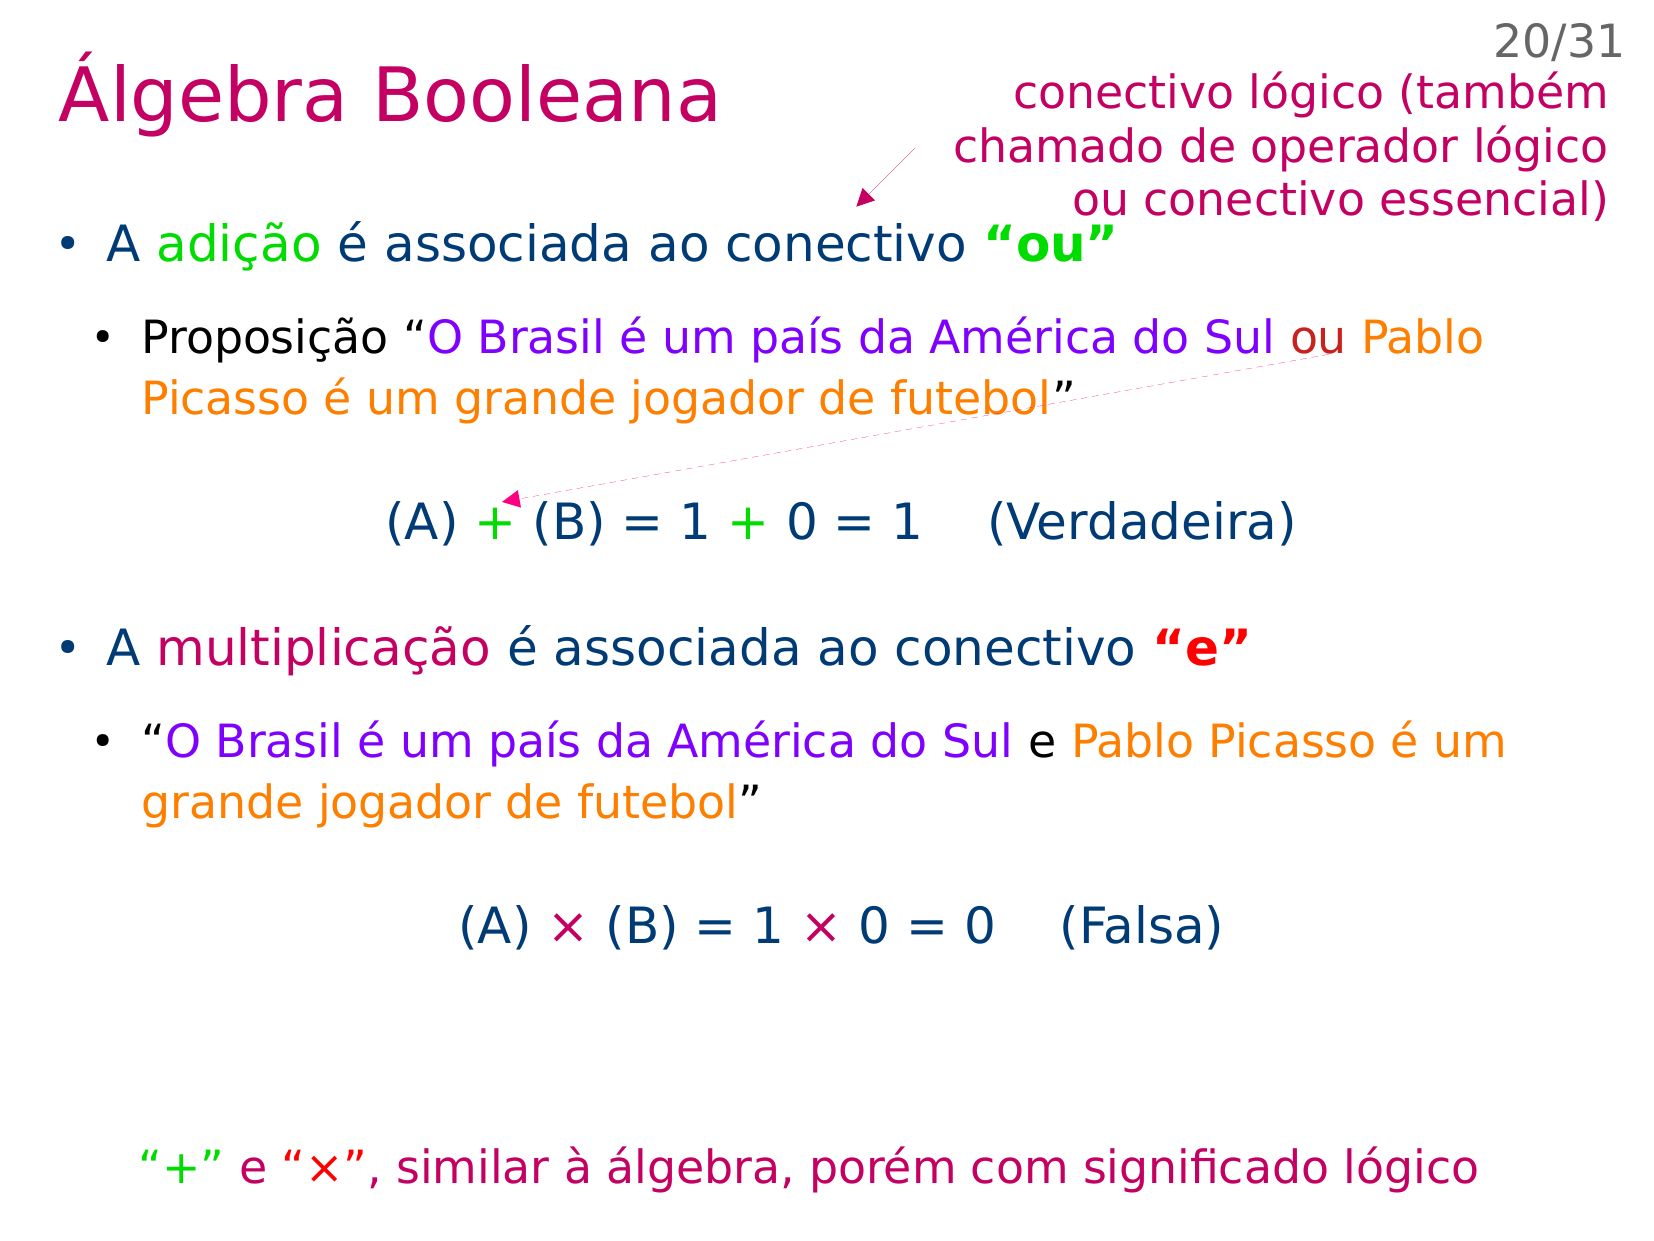

20
# Álgebra Booleana
conectivo lógico (também chamado de operador lógico ou conectivo essencial)
A adição é associada ao conectivo “ou”
Proposição “O Brasil é um país da América do Sul ou Pablo Picasso é um grande jogador de futebol”
(A) + (B) = 1 + 0 = 1 (Verdadeira)
A multiplicação é associada ao conectivo “e”
“O Brasil é um país da América do Sul e Pablo Picasso é um grande jogador de futebol”
(A) × (B) = 1 × 0 = 0 (Falsa)
“+” e “×”, similar à álgebra, porém com significado lógico